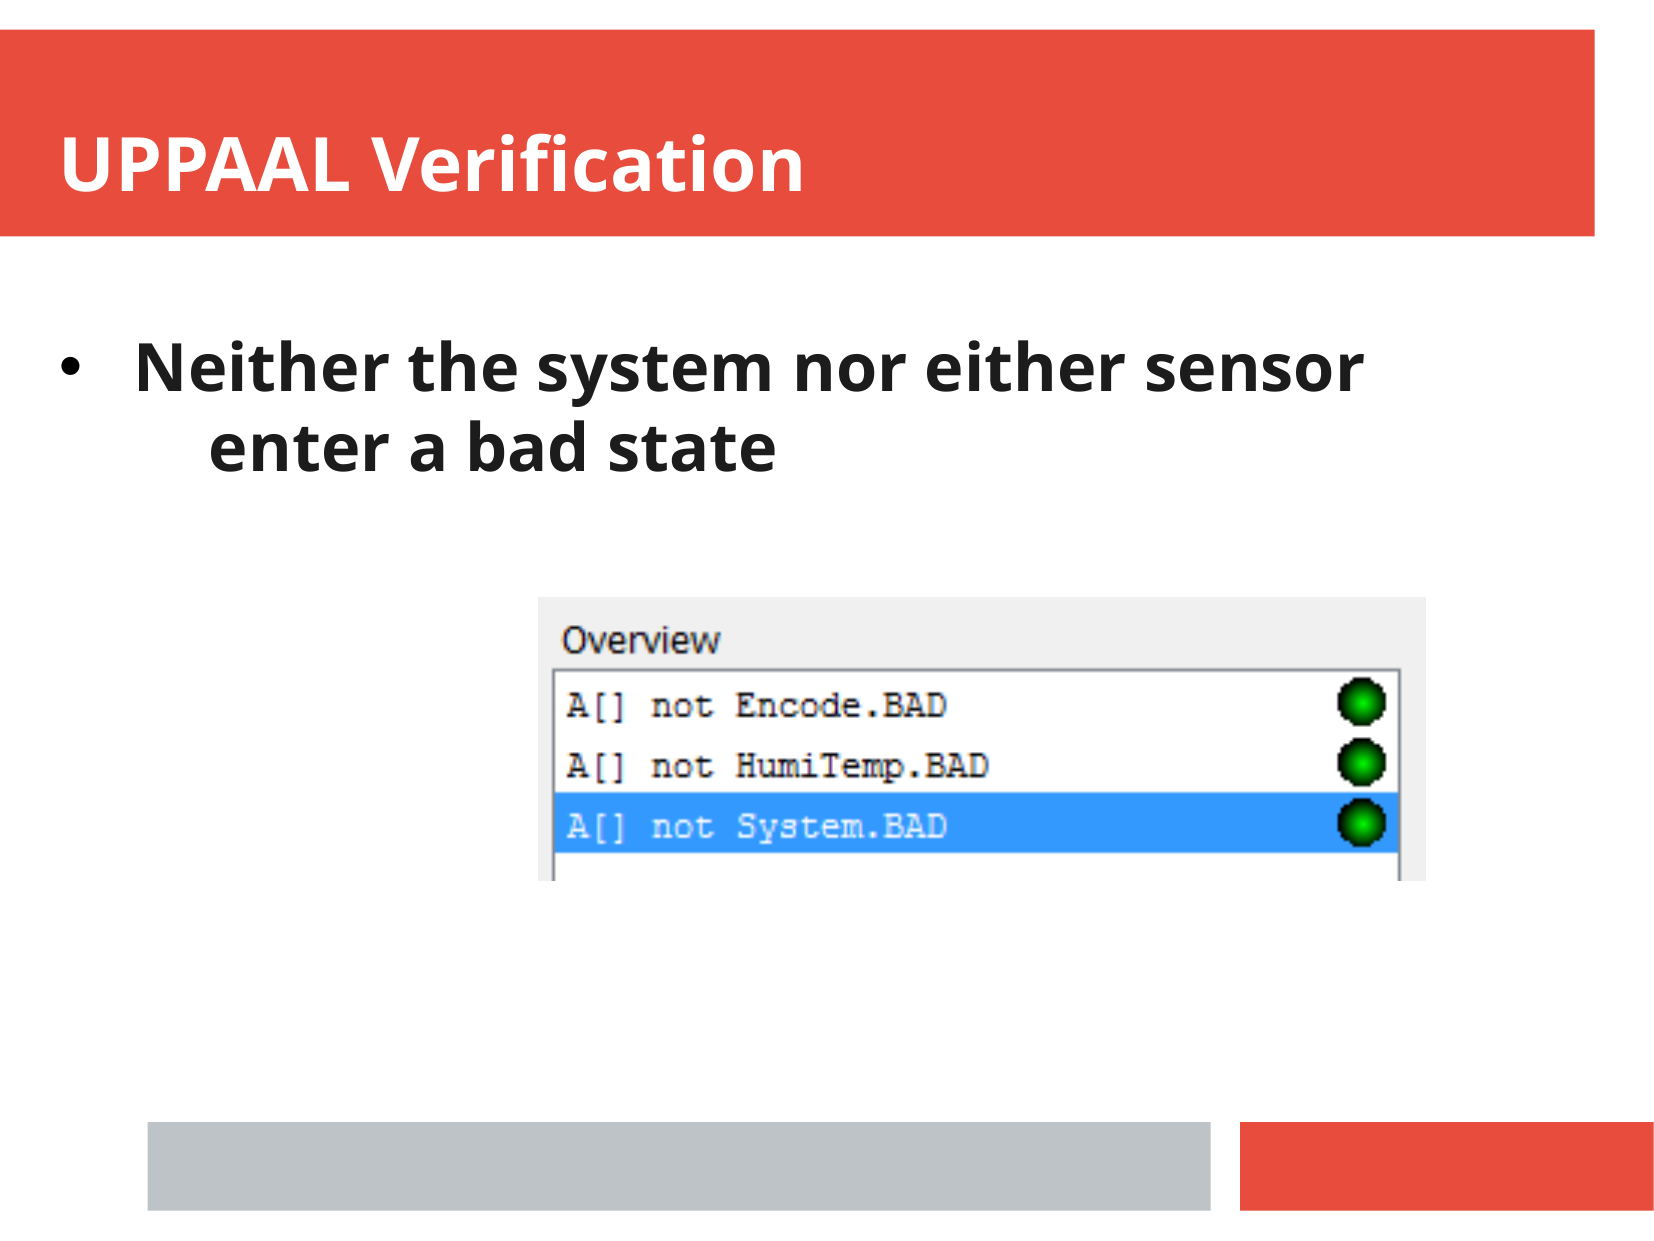

# UPPAAL Verification
Neither the system nor either sensor enter a bad state